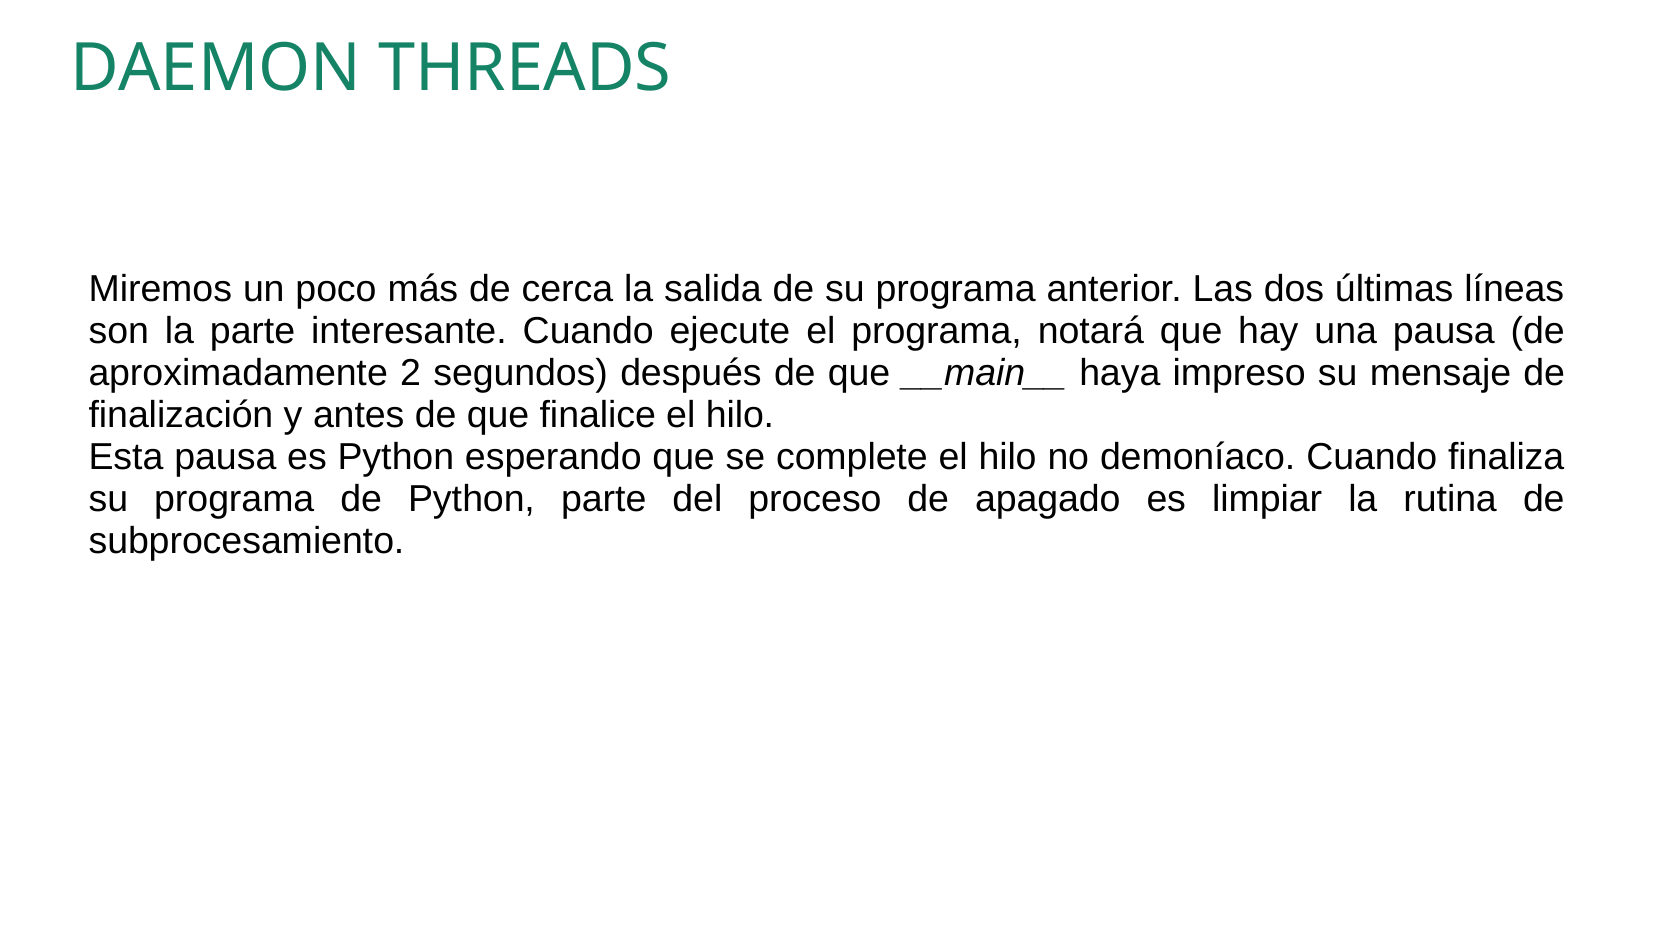

# DAEMON THREADS
Miremos un poco más de cerca la salida de su programa anterior. Las dos últimas líneas son la parte interesante. Cuando ejecute el programa, notará que hay una pausa (de aproximadamente 2 segundos) después de que __main__ haya impreso su mensaje de finalización y antes de que finalice el hilo.
Esta pausa es Python esperando que se complete el hilo no demoníaco. Cuando finaliza su programa de Python, parte del proceso de apagado es limpiar la rutina de subprocesamiento.